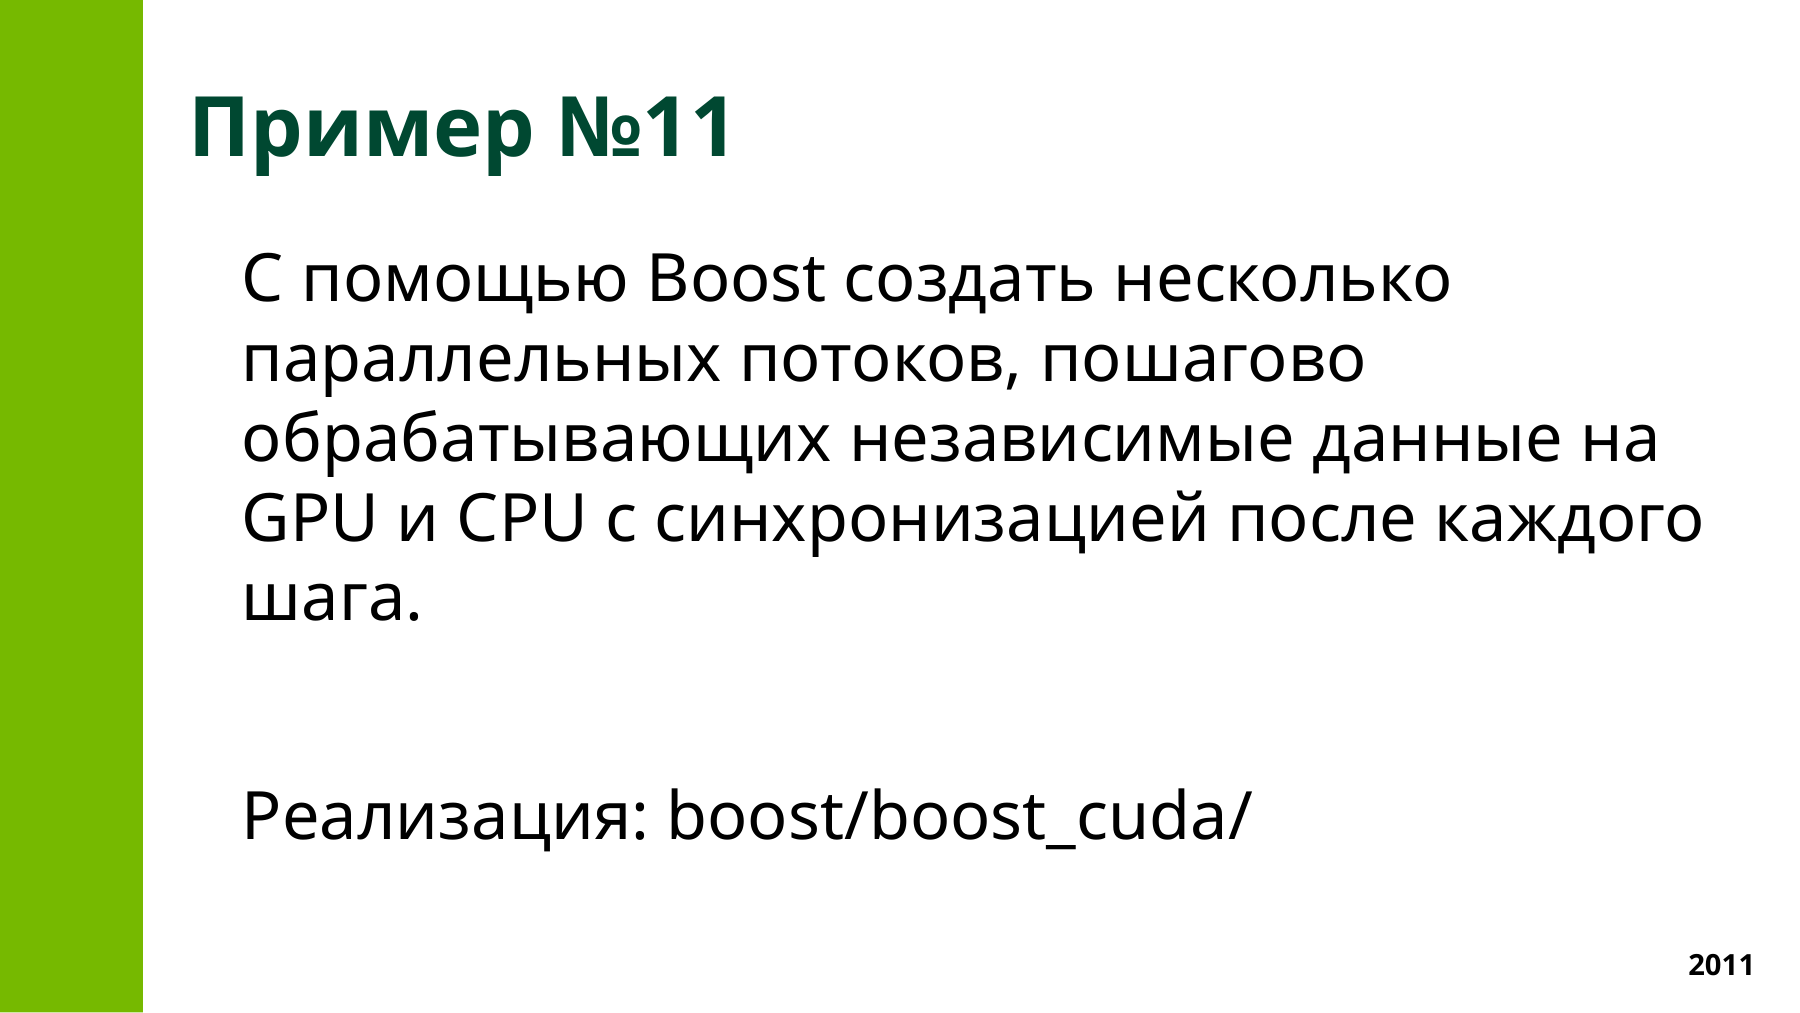

Пример №11
# С помощью Boost создать несколько параллельных потоков, пошагово обрабатывающих независимые данные на GPU и CPU с синхронизацией после каждого шага.
Реализация: boost/boost_cuda/